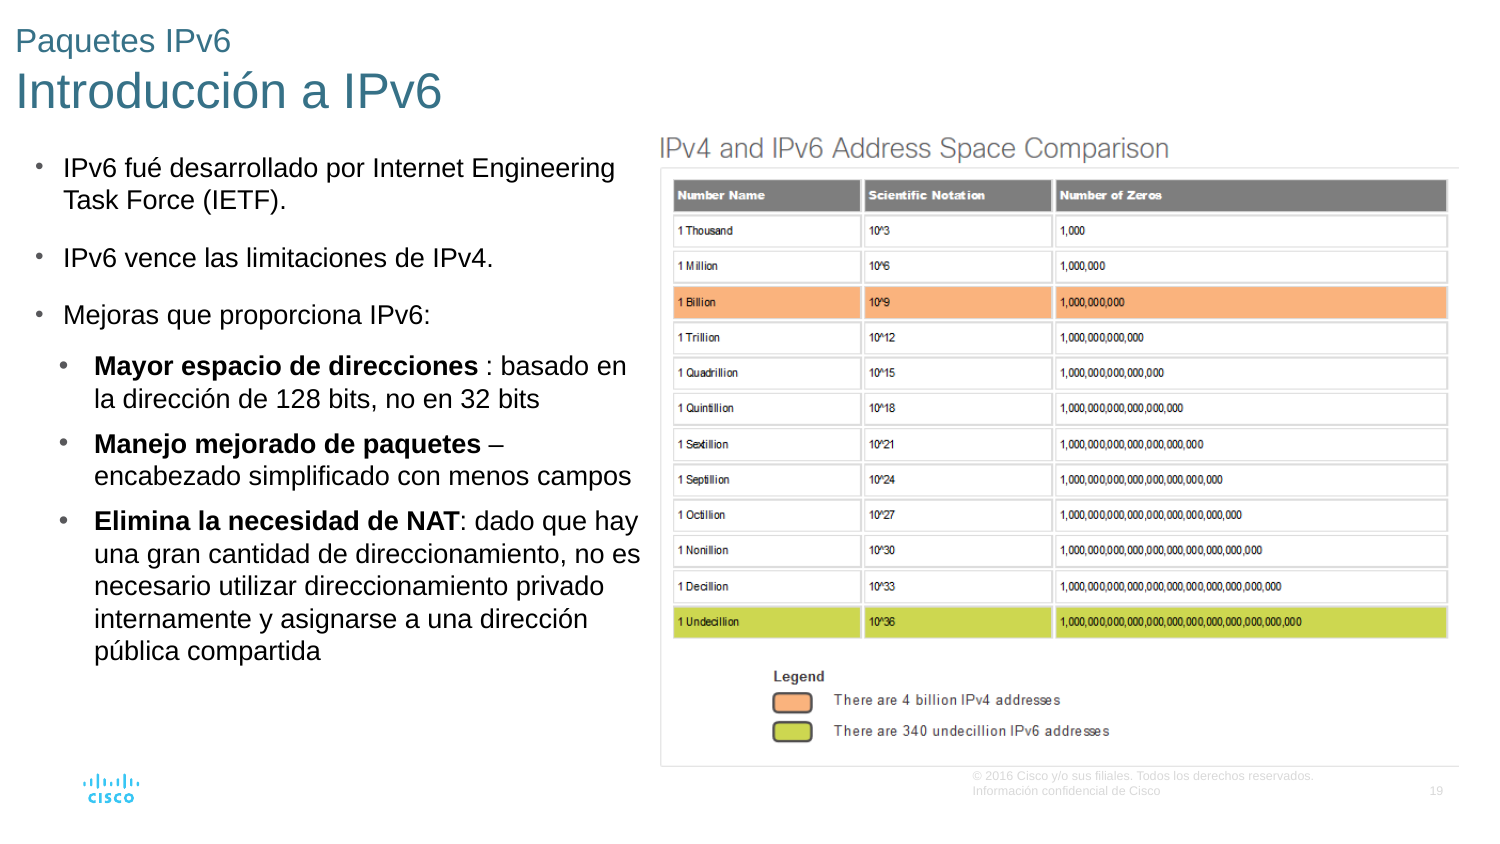

# Paquetes IPv6 Introducción a IPv6
IPv6 fué desarrollado por Internet Engineering Task Force (IETF).
IPv6 vence las limitaciones de IPv4.
Mejoras que proporciona IPv6:
Mayor espacio de direcciones : basado en la dirección de 128 bits, no en 32 bits
Manejo mejorado de paquetes – encabezado simplificado con menos campos
Elimina la necesidad de NAT: dado que hay una gran cantidad de direccionamiento, no es necesario utilizar direccionamiento privado internamente y asignarse a una dirección pública compartida